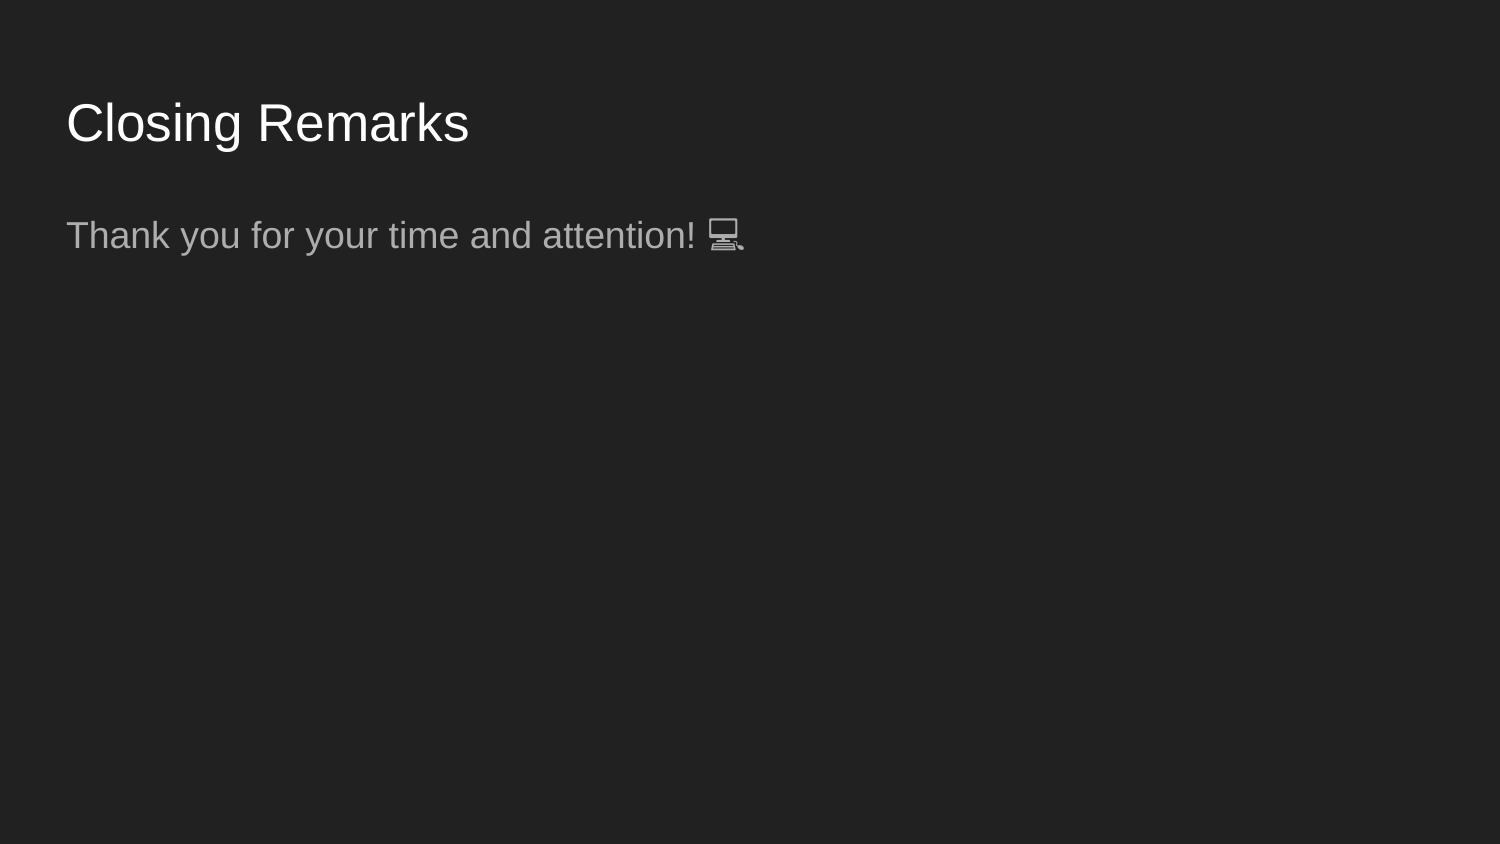

# Closing Remarks
Thank you for your time and attention! 🚗💻💥